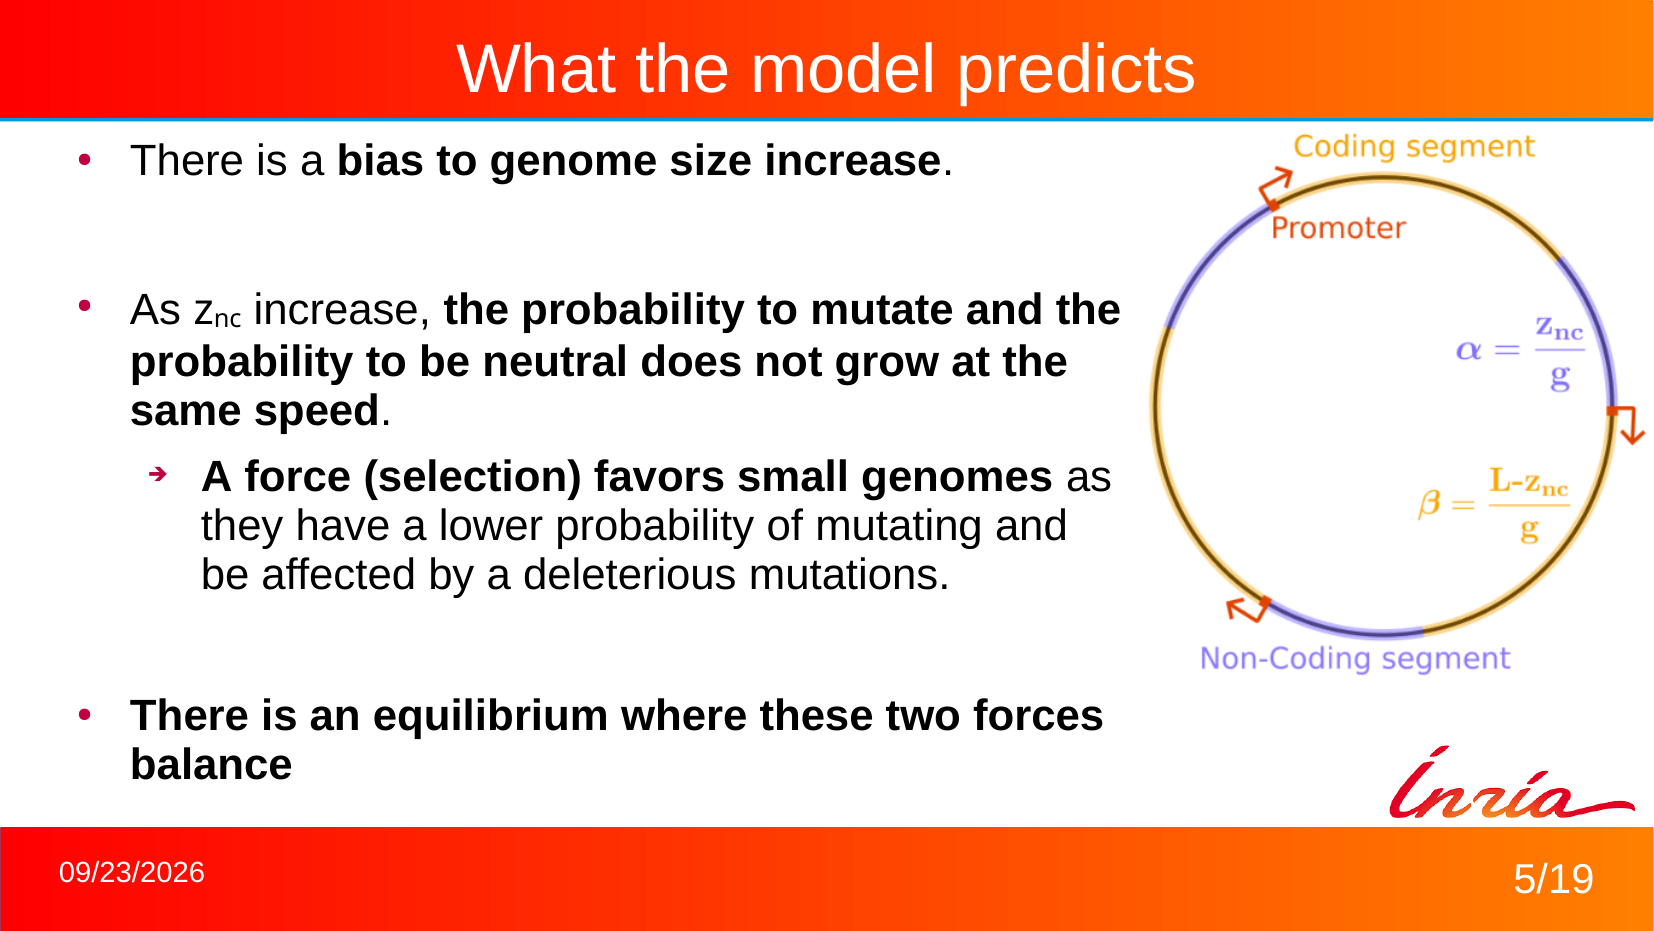

# What the model predicts
There is a bias to genome size increase.
As znc increase, the probability to mutate and the probability to be neutral does not grow at the same speed.
A force (selection) favors small genomes as they have a lower probability of mutating and be affected by a deleterious mutations.
There is an equilibrium where these two forces balance
5